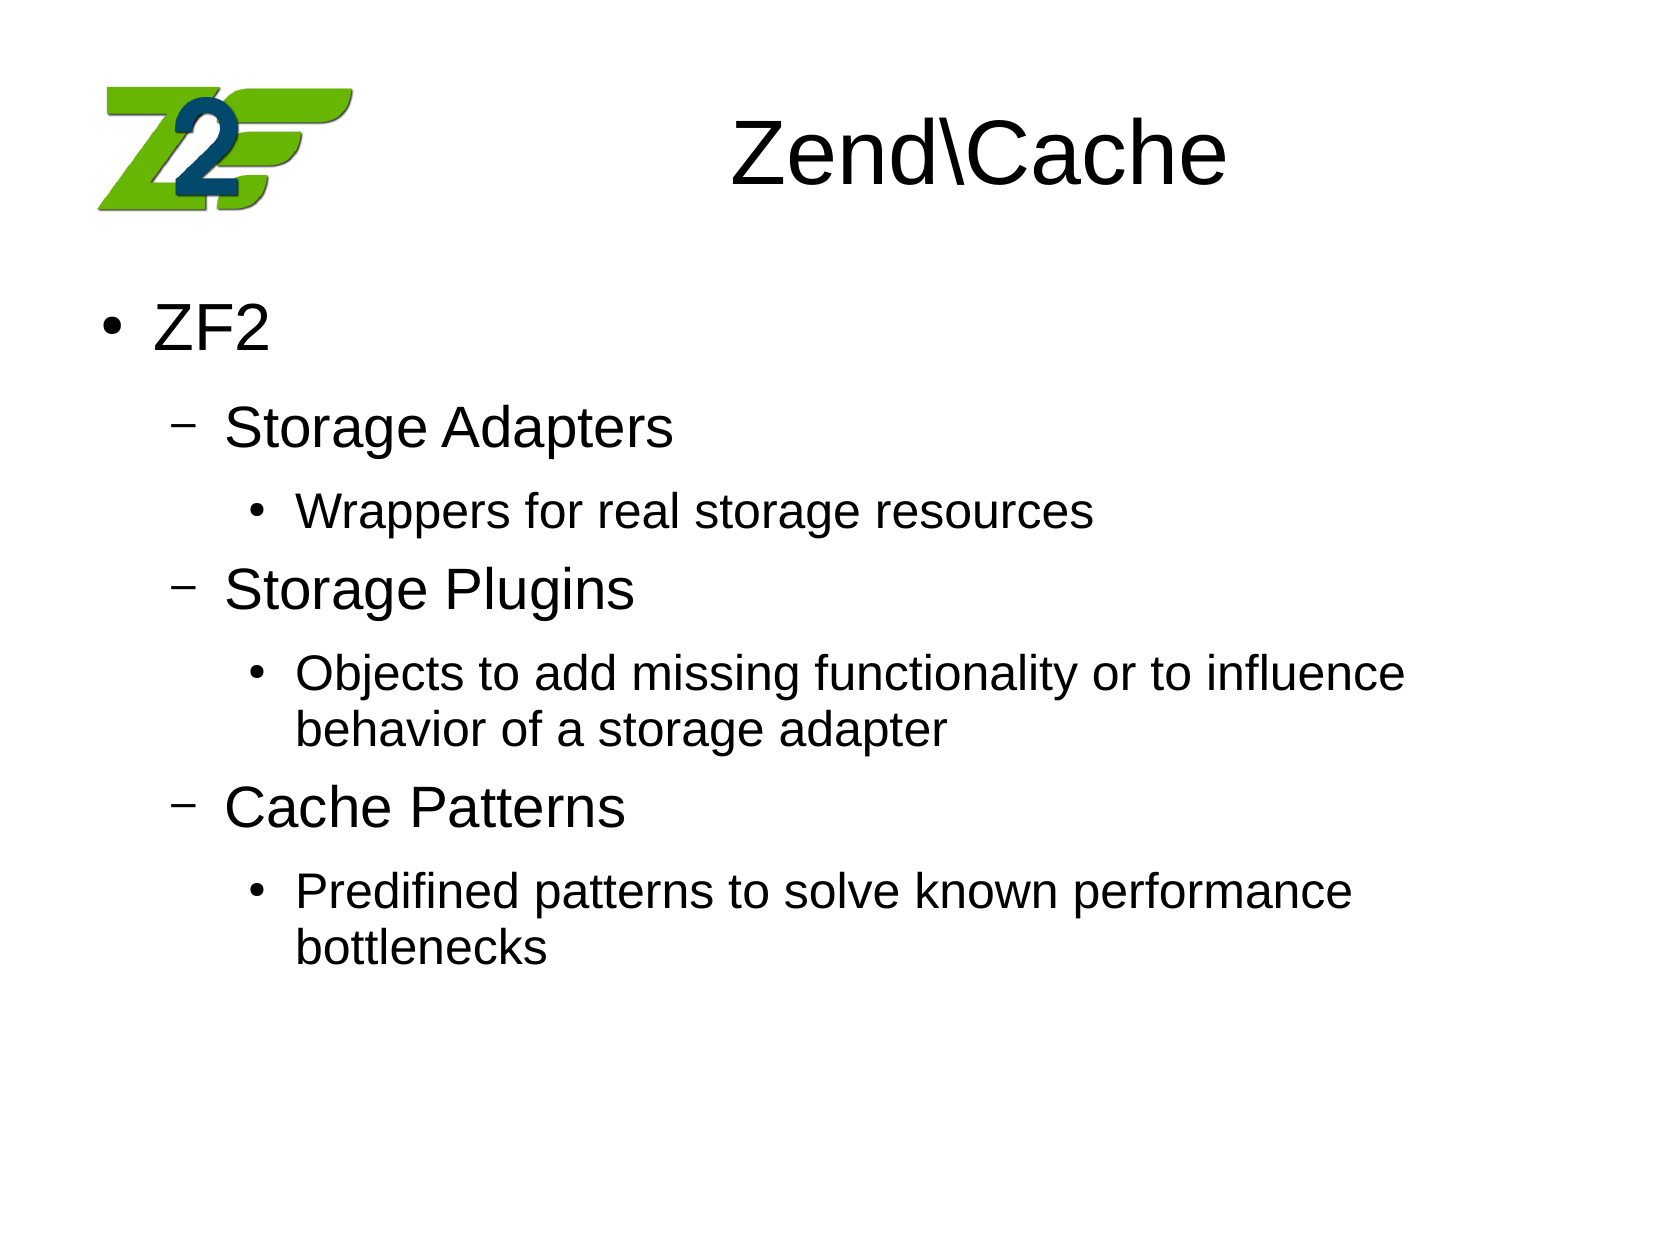

Zend\Cache
# ZF2
Storage Adapters
Wrappers for real storage resources
Storage Plugins
Objects to add missing functionality or to influence behavior of a storage adapter
Cache Patterns
Predifined patterns to solve known performance bottlenecks